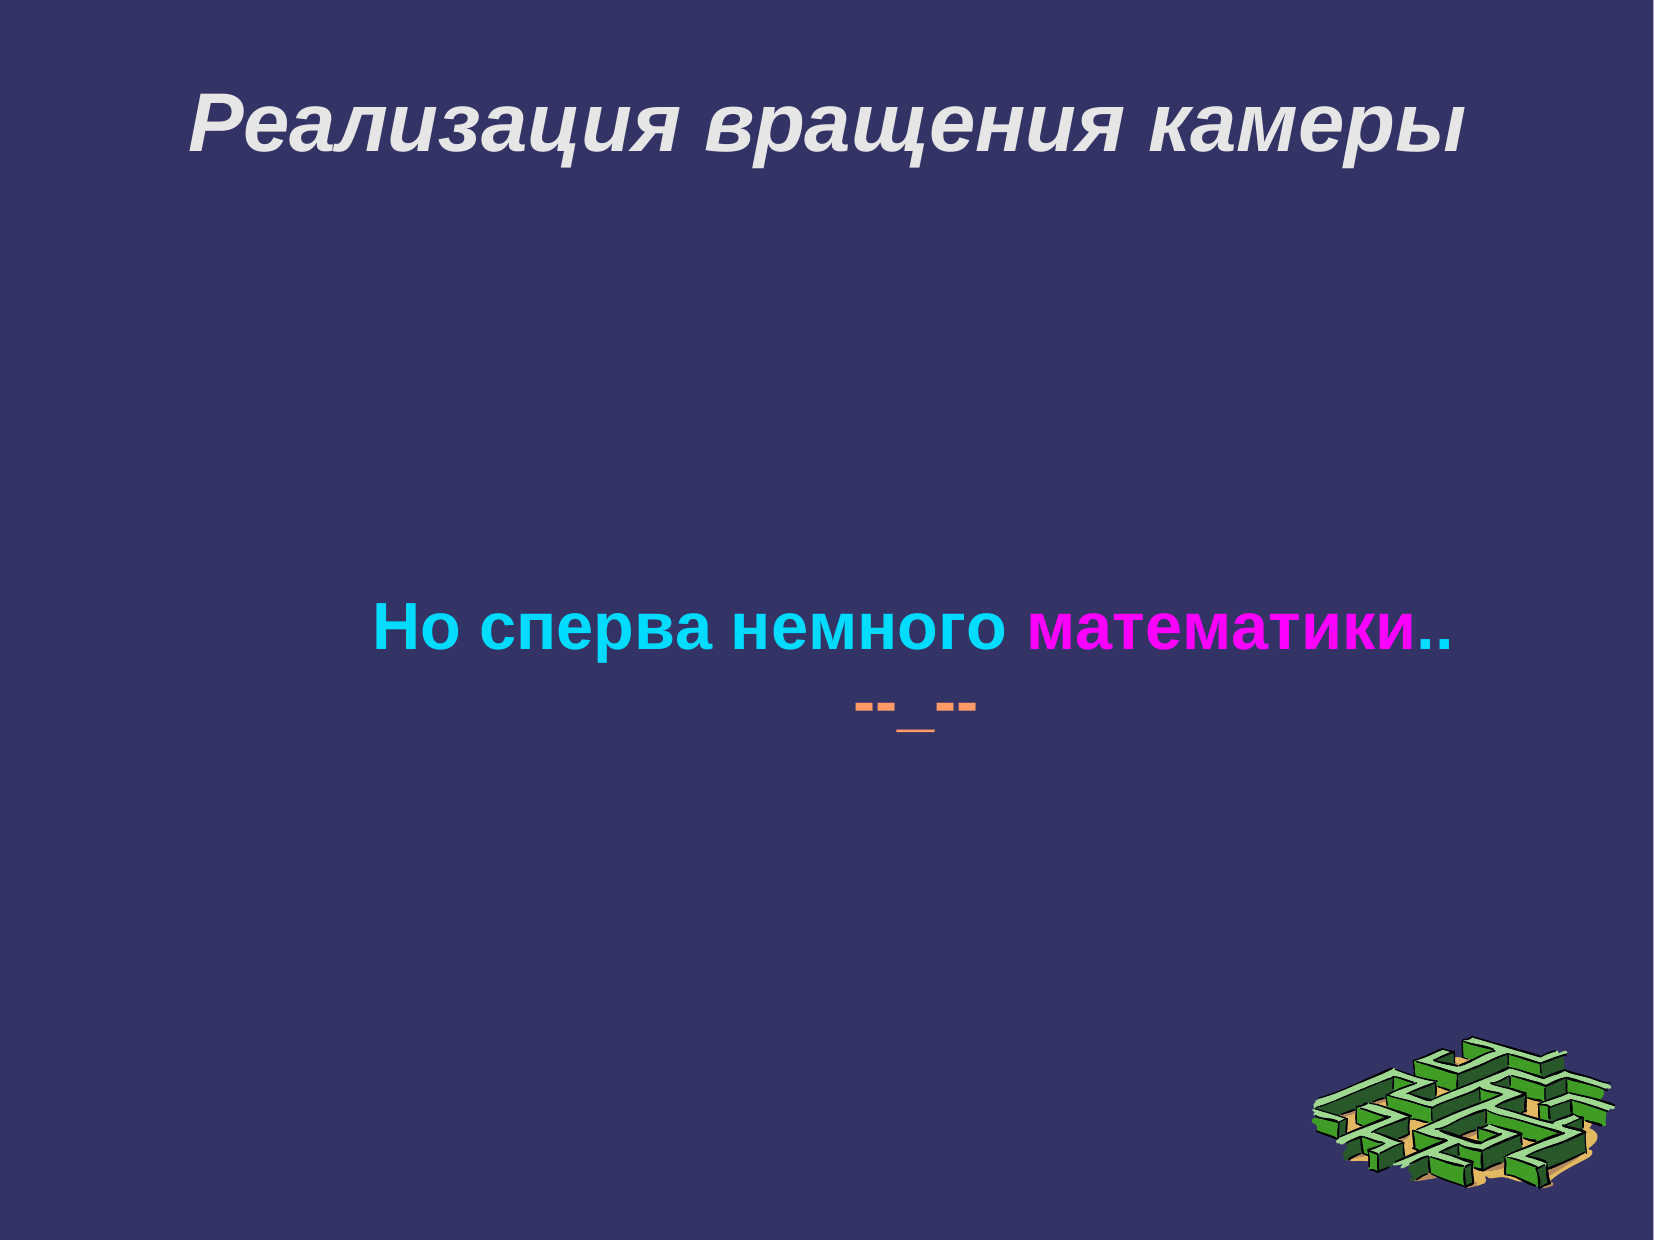

# Реализация вращения камеры
 Но сперва немного математики..
 --_--